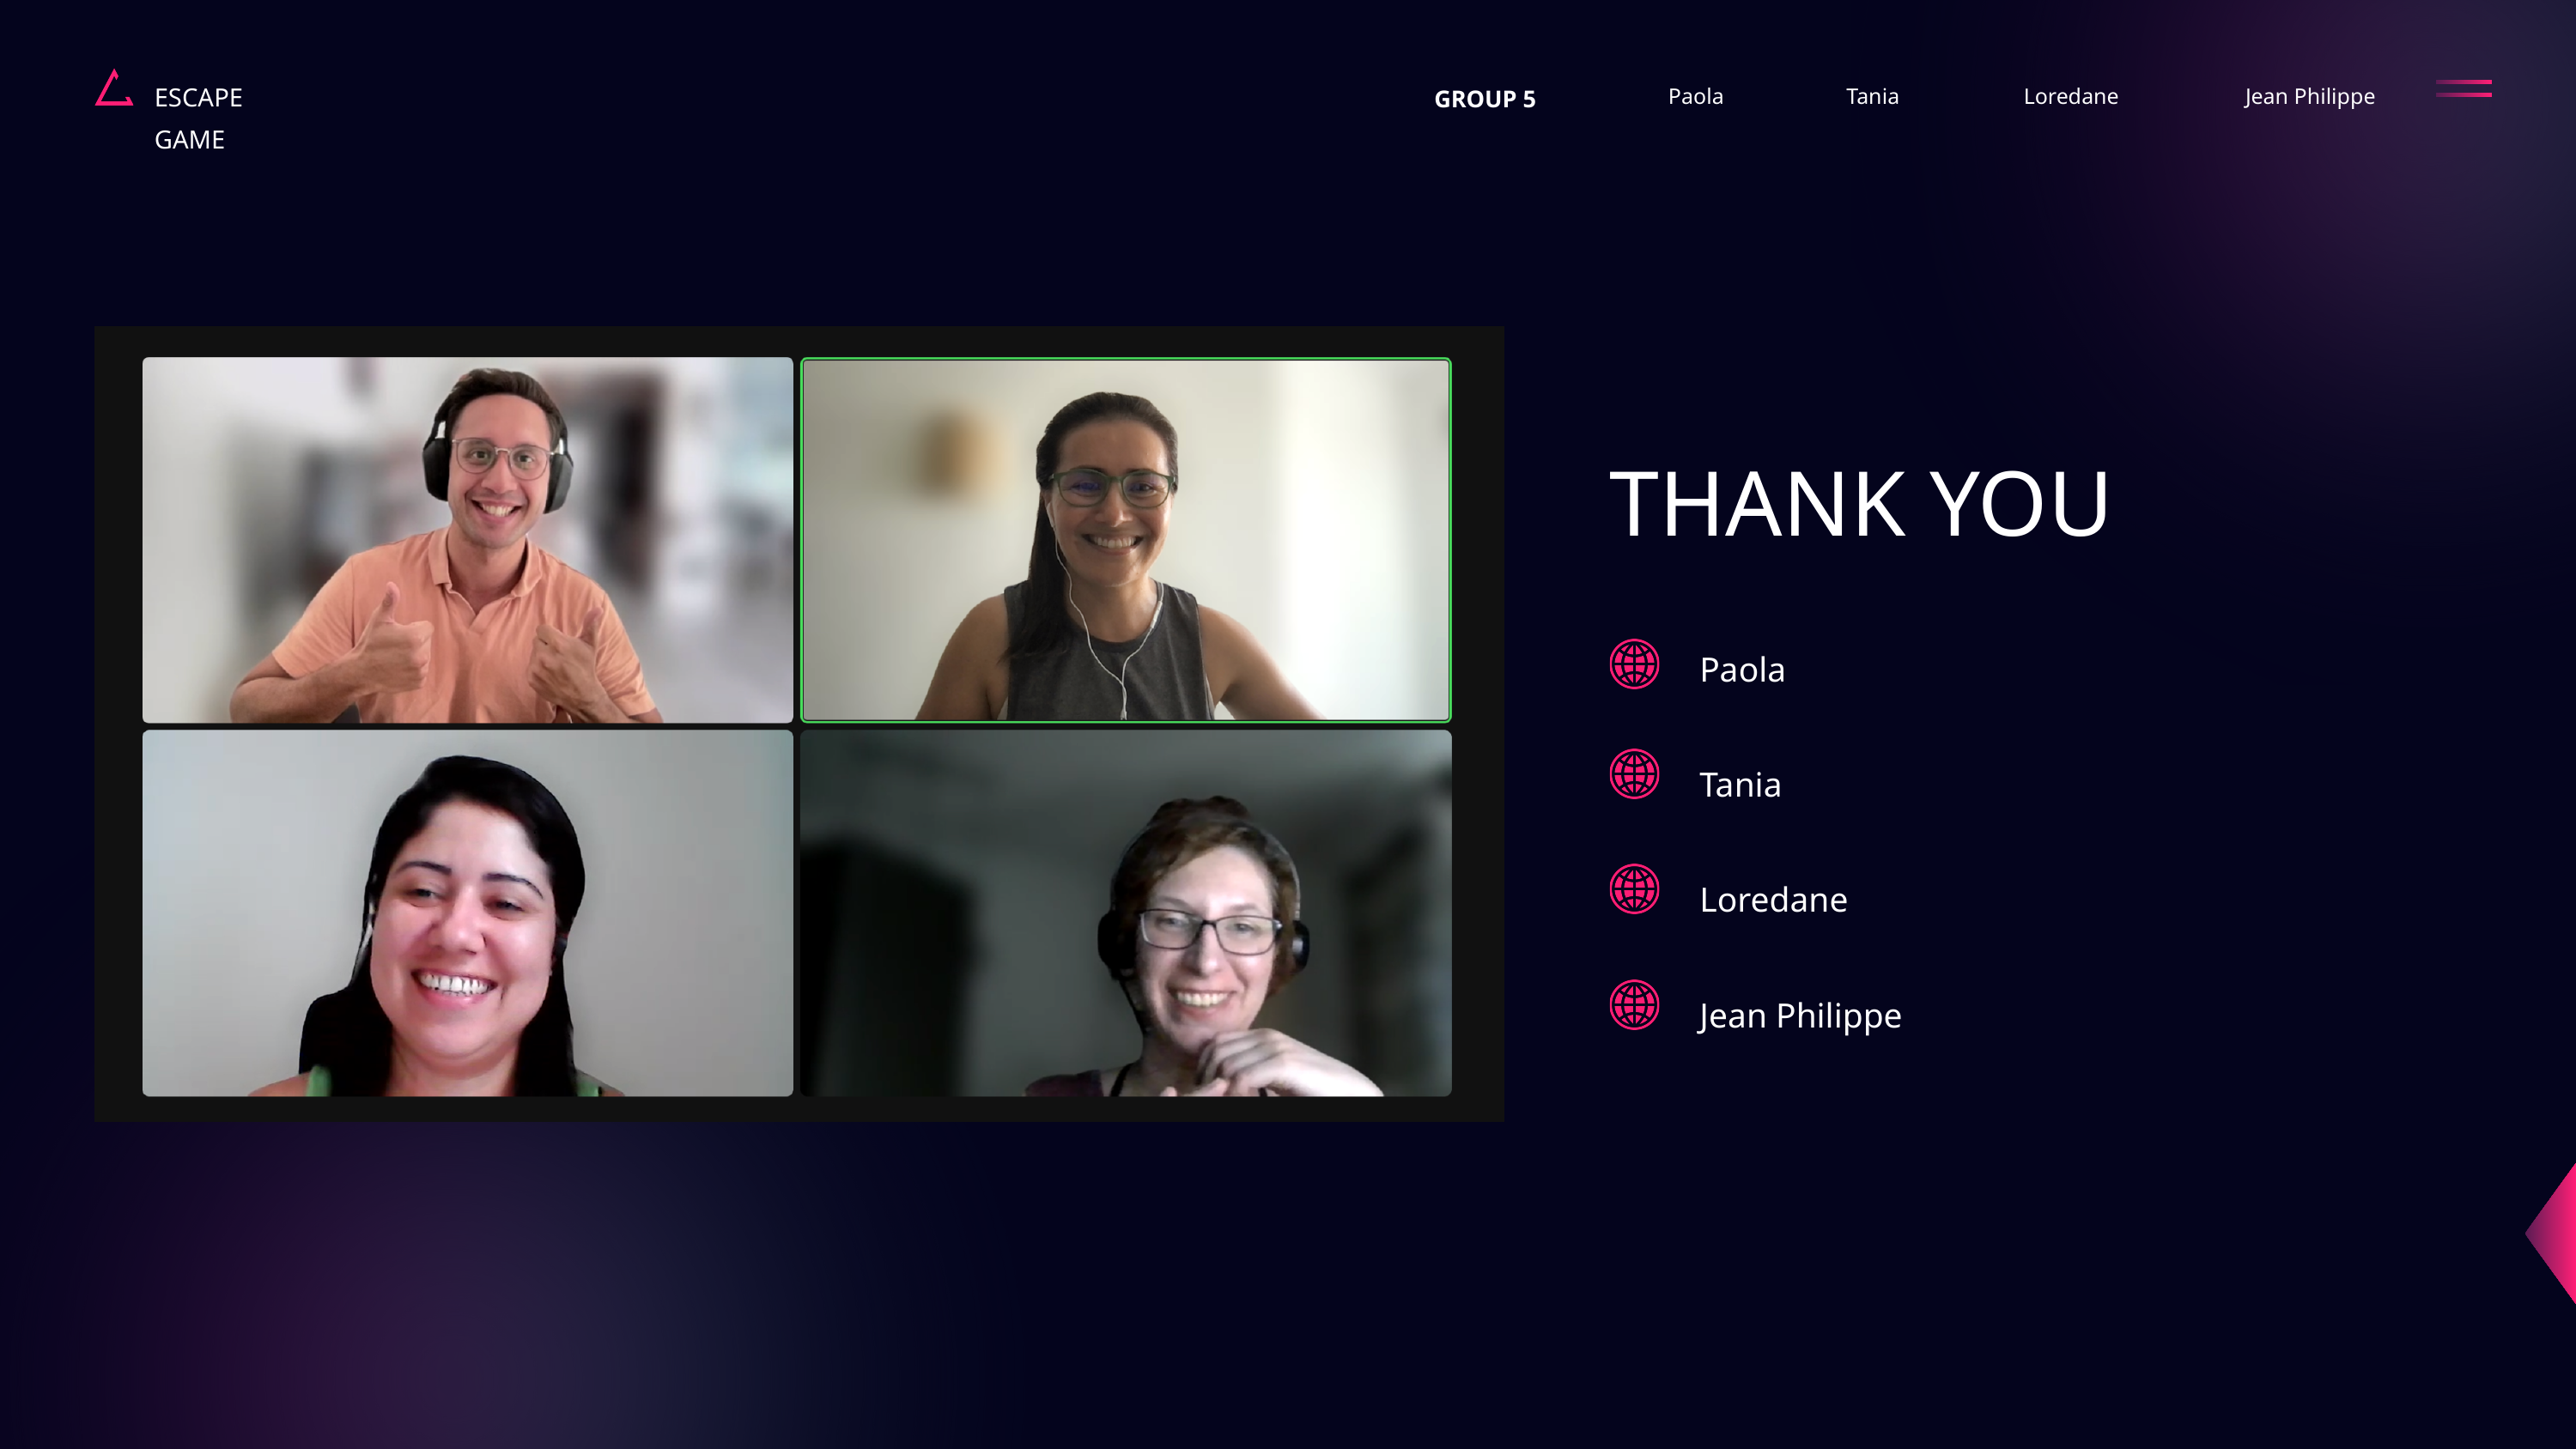

ESCAPE GAME
Paola
Tania
Loredane
Jean Philippe
GROUP 5
THANK YOU
Paola
Tania
Loredane
Jean Philippe